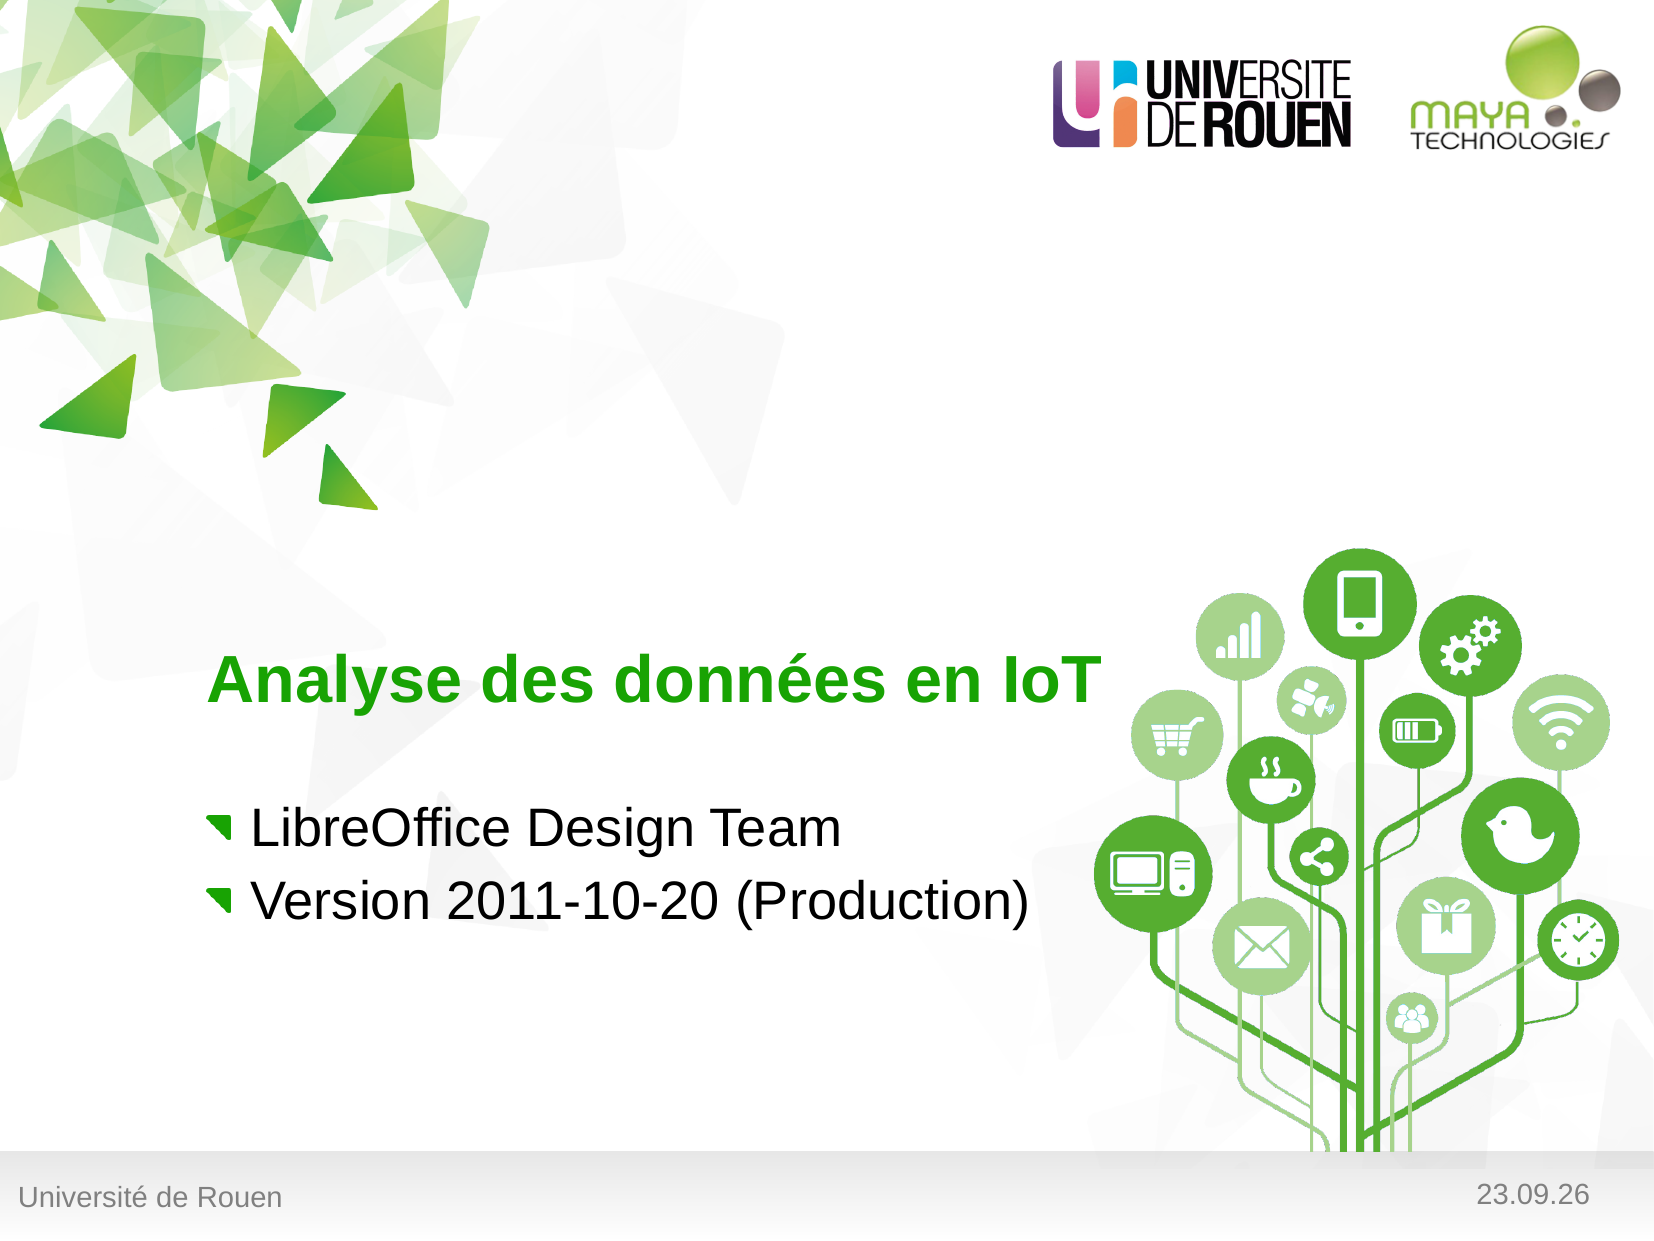

# Analyse des données en IoT
LibreOffice Design Team
Version 2011-10-20 (Production)
Université de Rouen